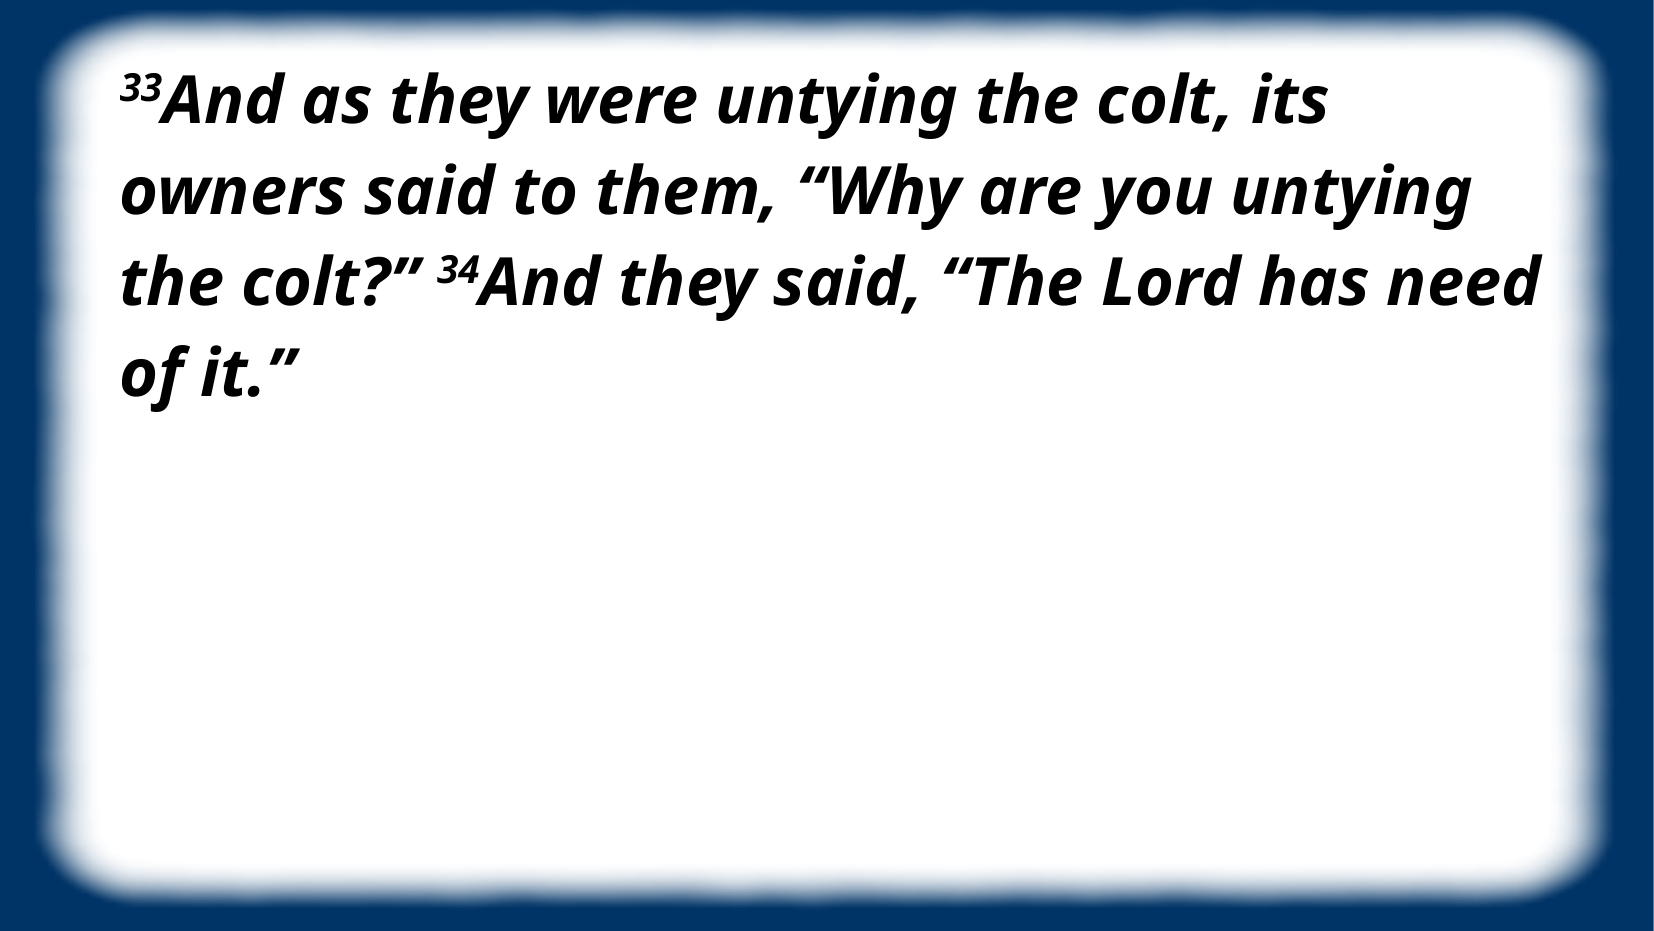

33And as they were untying the colt, its owners said to them, “Why are you untying the colt?” 34And they said, “The Lord has need of it.”